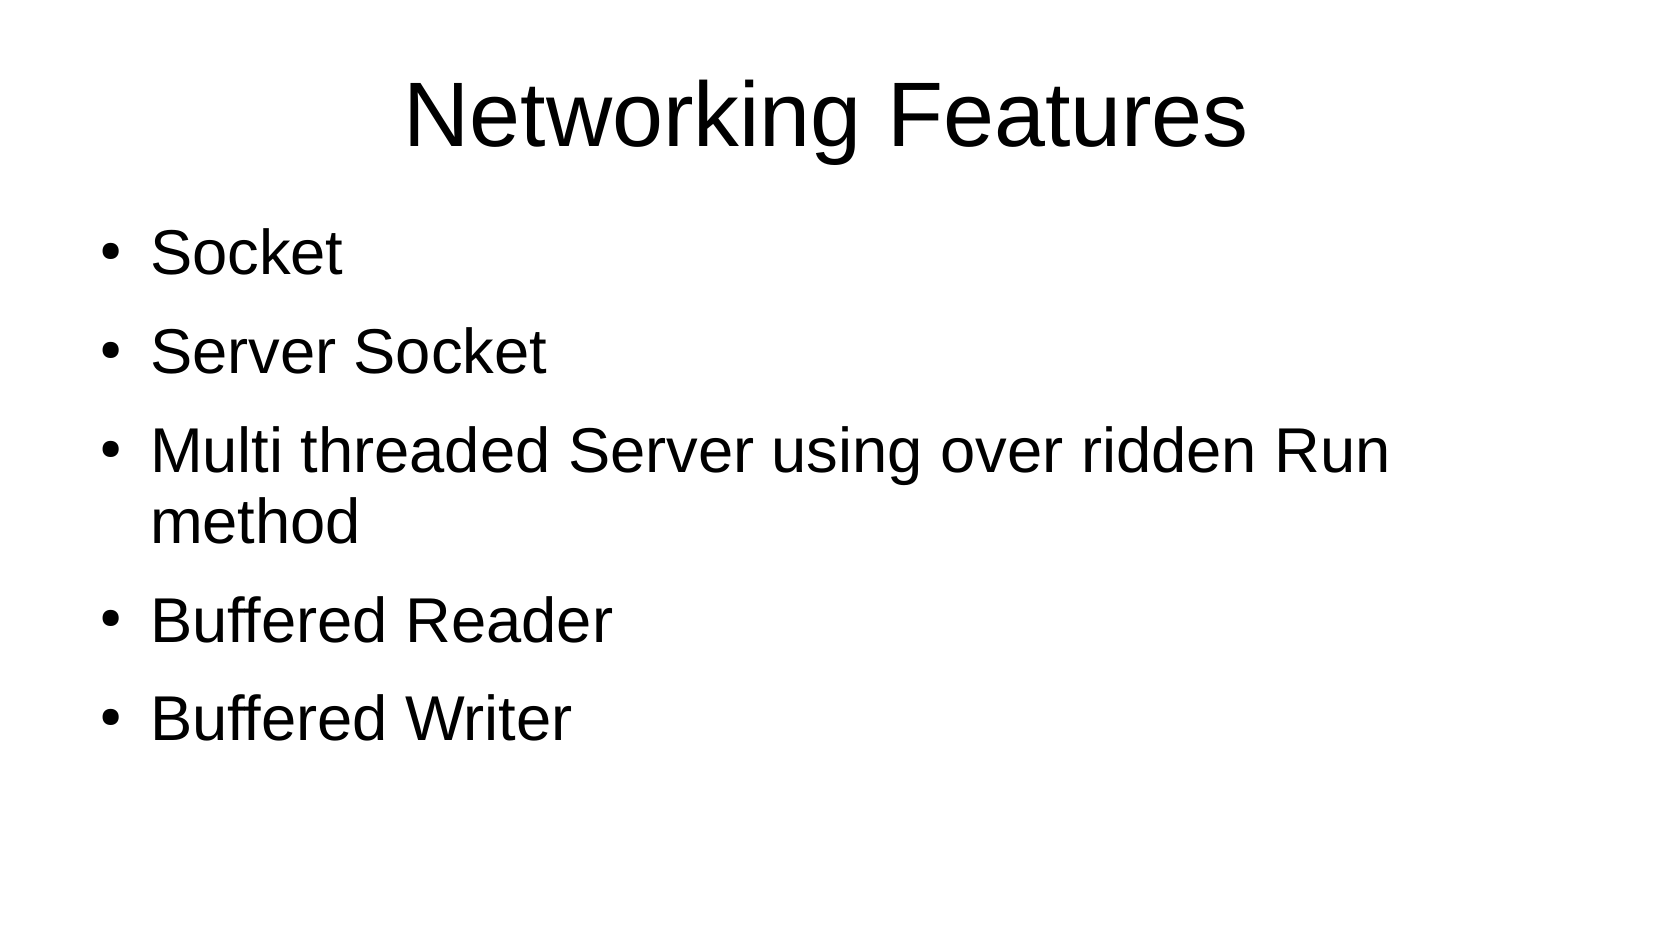

# Networking Features
Socket
Server Socket
Multi threaded Server using over ridden Run method
Buffered Reader
Buffered Writer